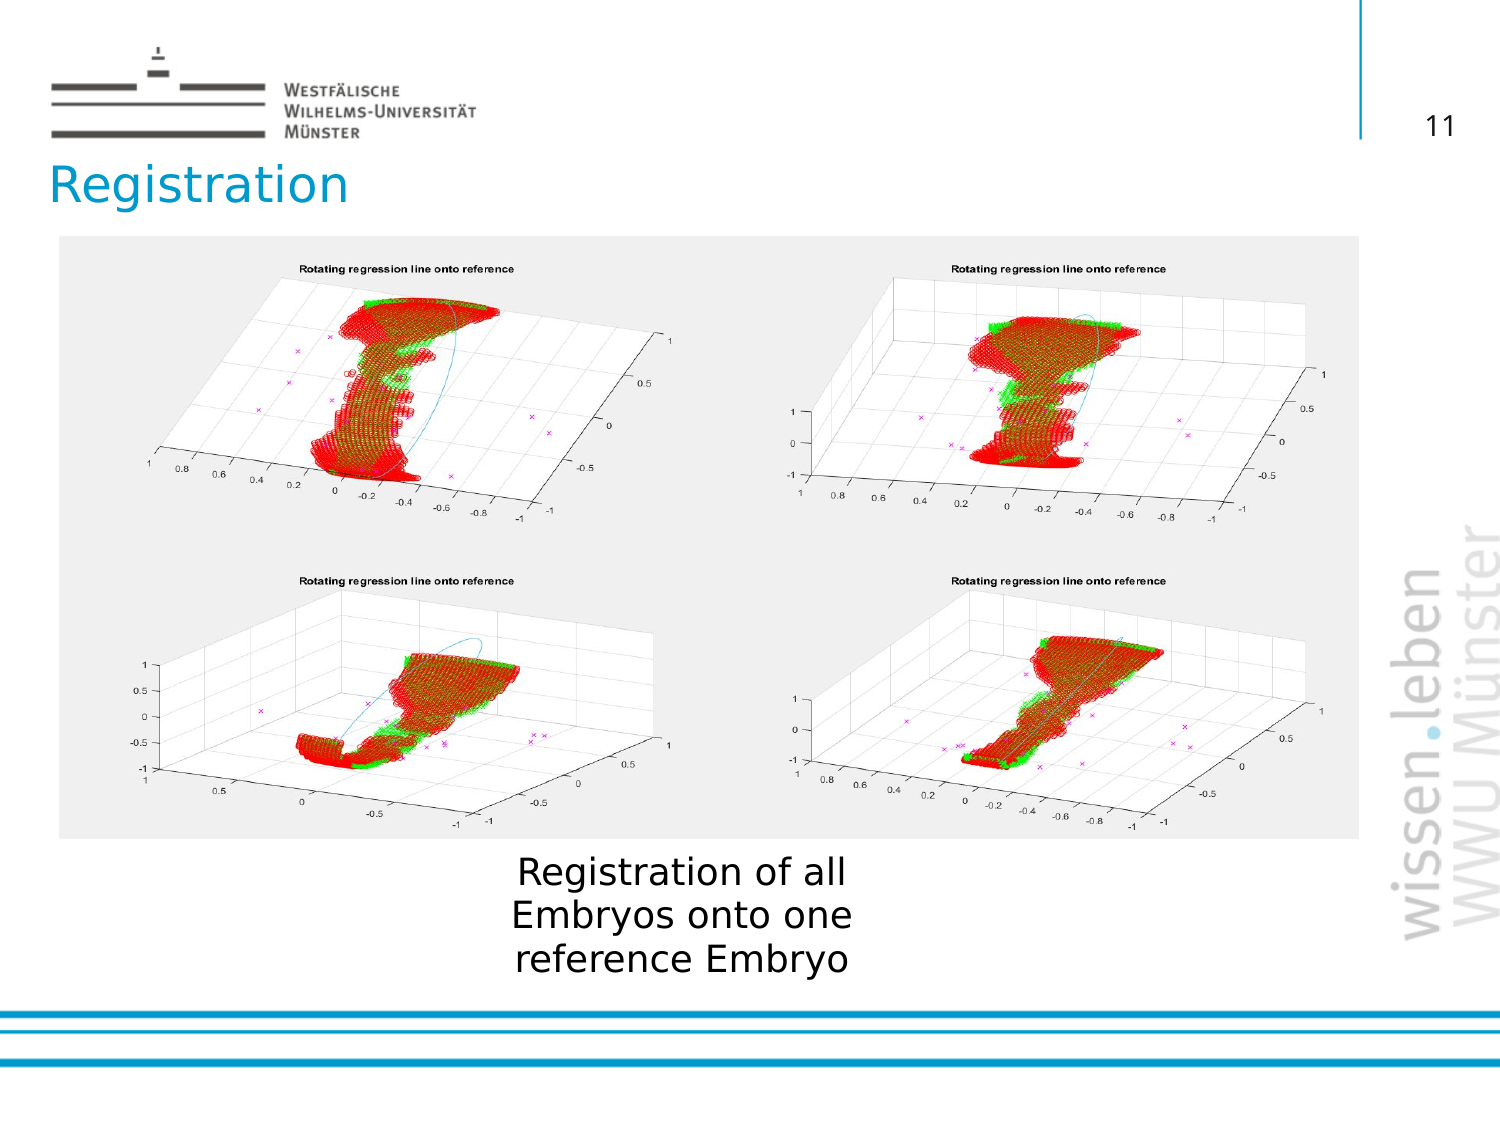

Registration
#
Registration of all Embryos onto one reference Embryo